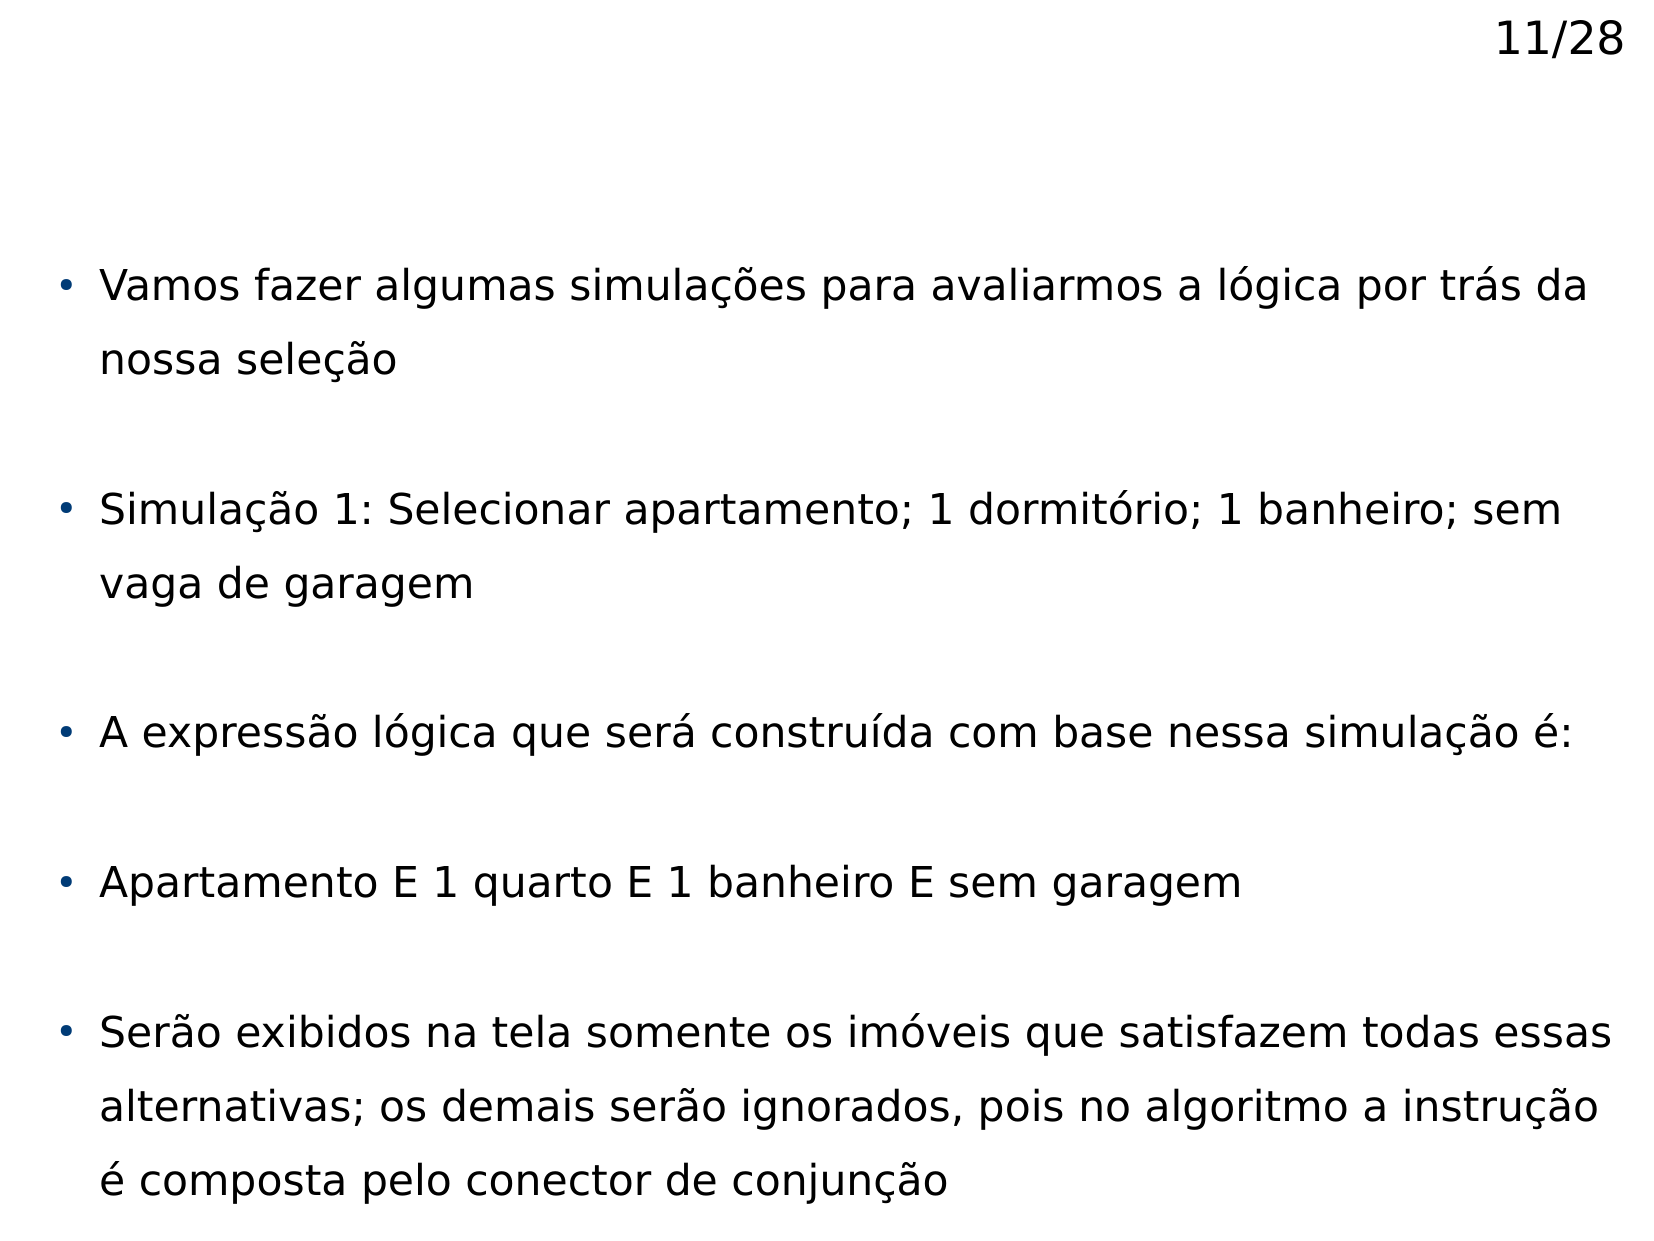

11
#
Vamos fazer algumas simulações para avaliarmos a lógica por trás da nossa seleção
Simulação 1: Selecionar apartamento; 1 dormitório; 1 banheiro; sem vaga de garagem
A expressão lógica que será construída com base nessa simulação é:
Apartamento E 1 quarto E 1 banheiro E sem garagem
Serão exibidos na tela somente os imóveis que satisfazem todas essas alternativas; os demais serão ignorados, pois no algoritmo a instrução é composta pelo conector de conjunção